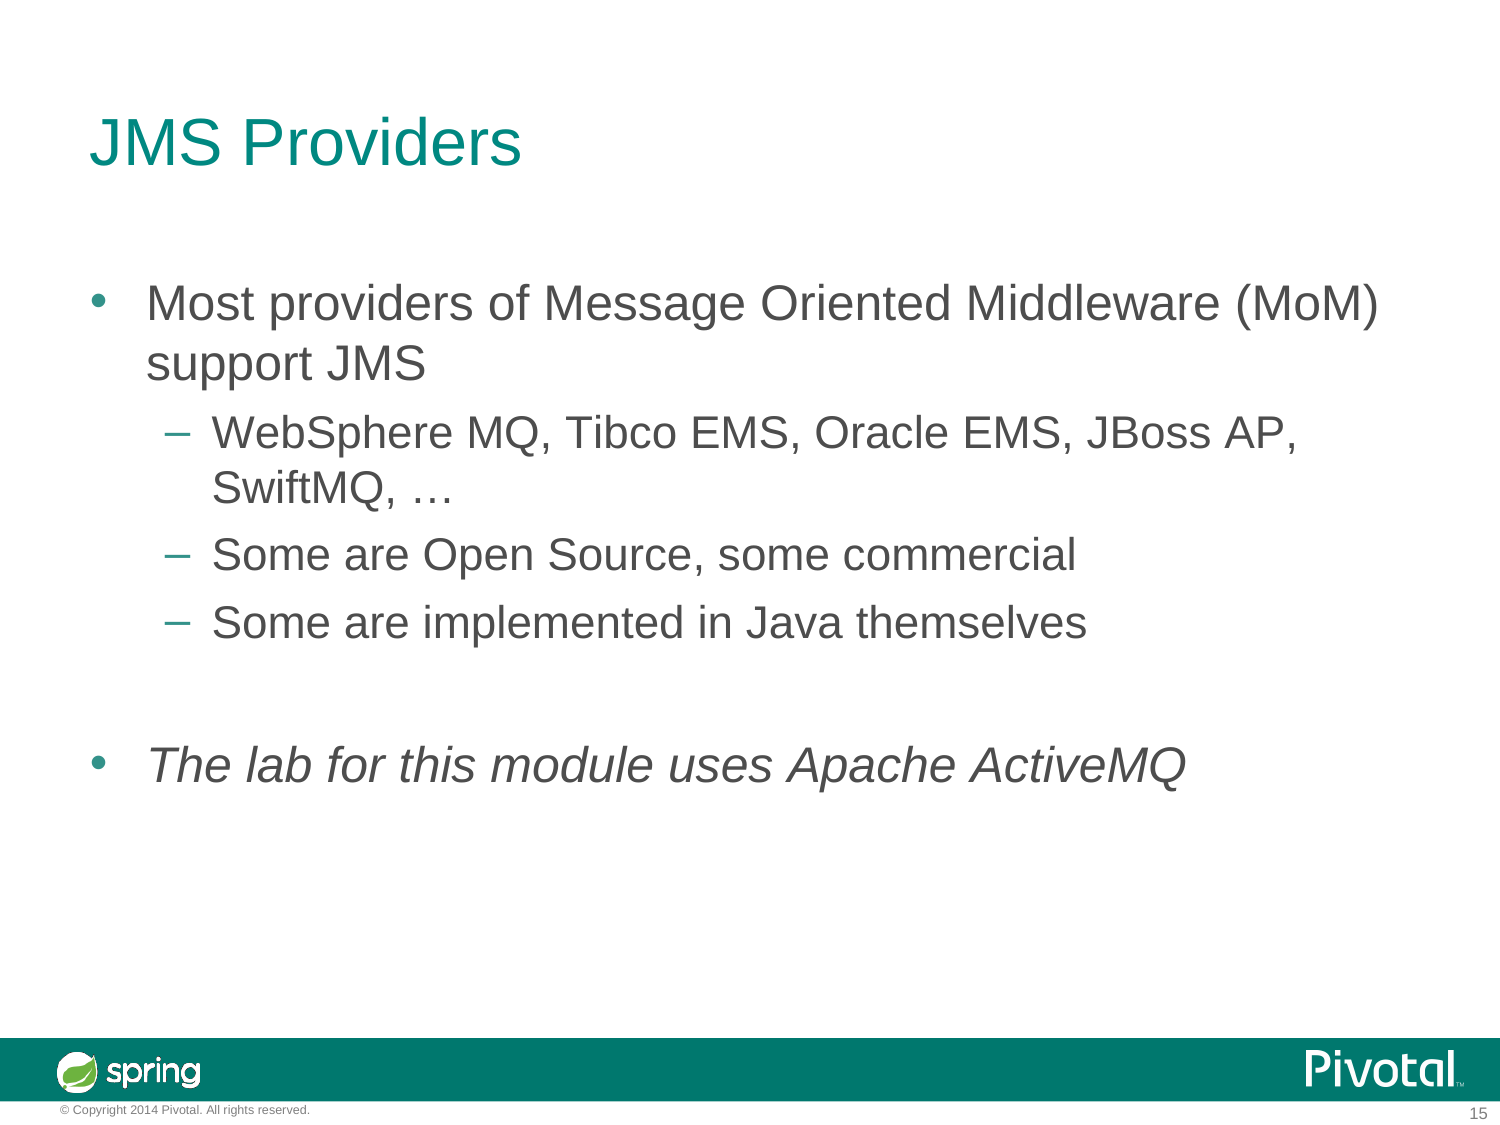

# JMS Providers
Most providers of Message Oriented Middleware (MoM) support JMS
WebSphere MQ, Tibco EMS, Oracle EMS, JBoss AP, SwiftMQ, …
Some are Open Source, some commercial
Some are implemented in Java themselves
The lab for this module uses Apache ActiveMQ